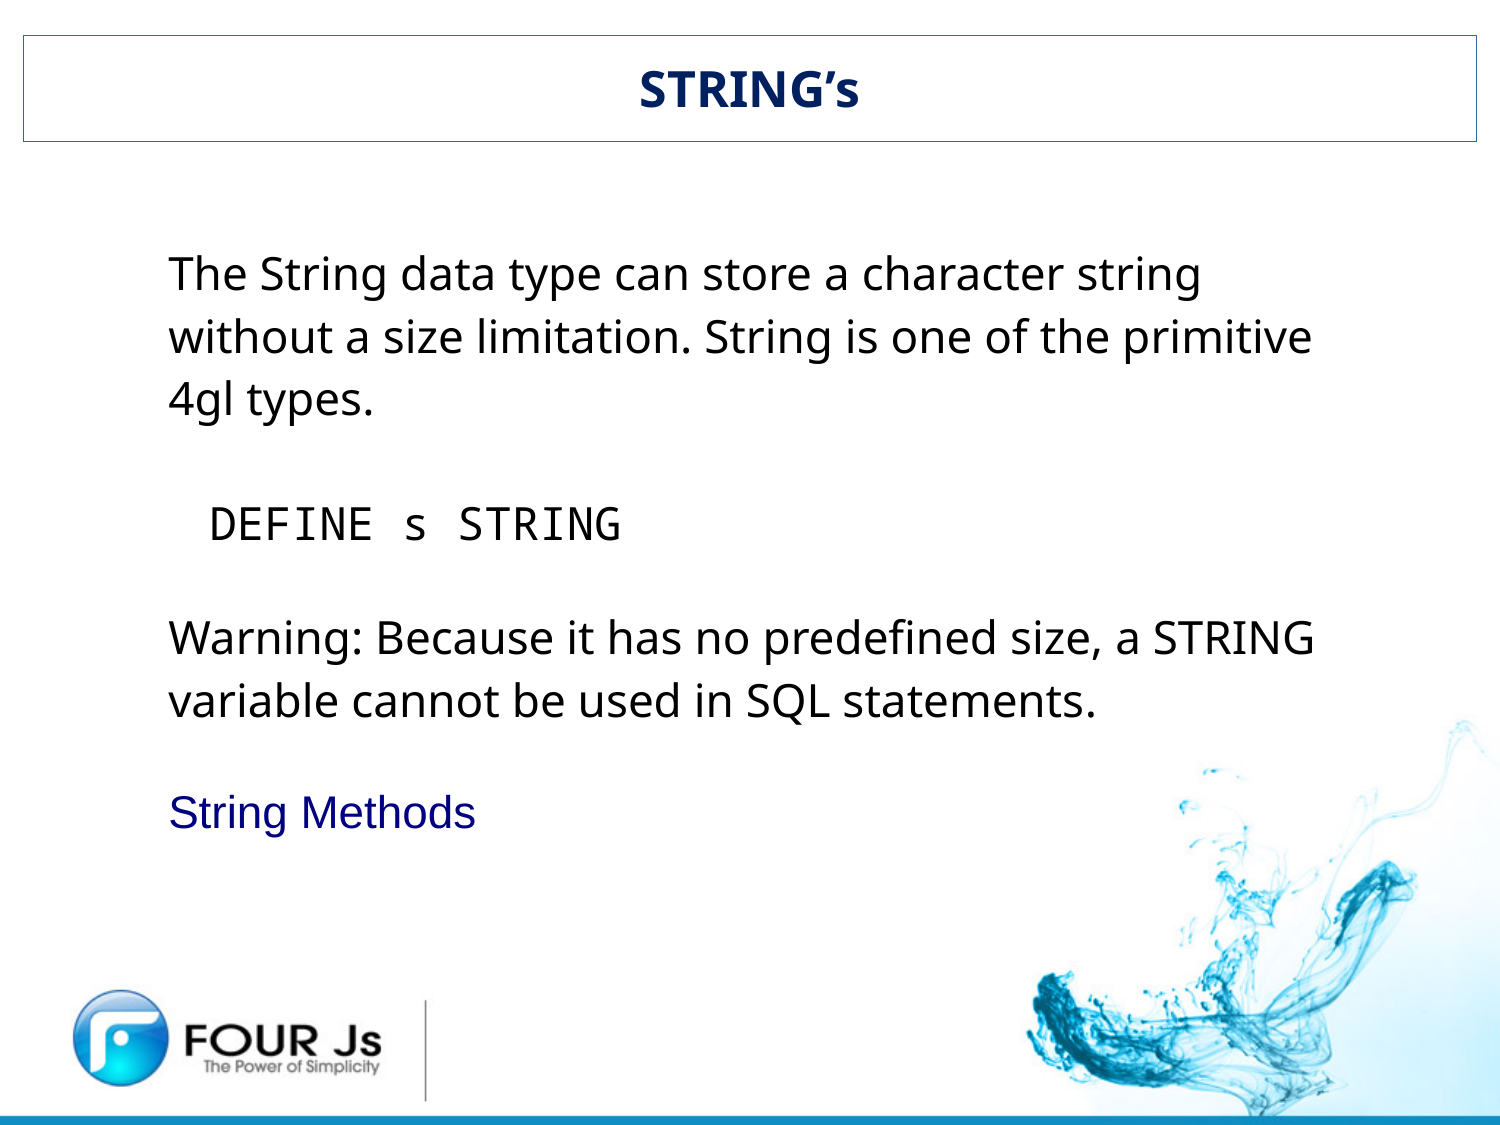

# STRING’s
The String data type can store a character string without a size limitation. String is one of the primitive 4gl types.
	 DEFINE s STRING
Warning: Because it has no predefined size, a STRING variable cannot be used in SQL statements.
String Methods